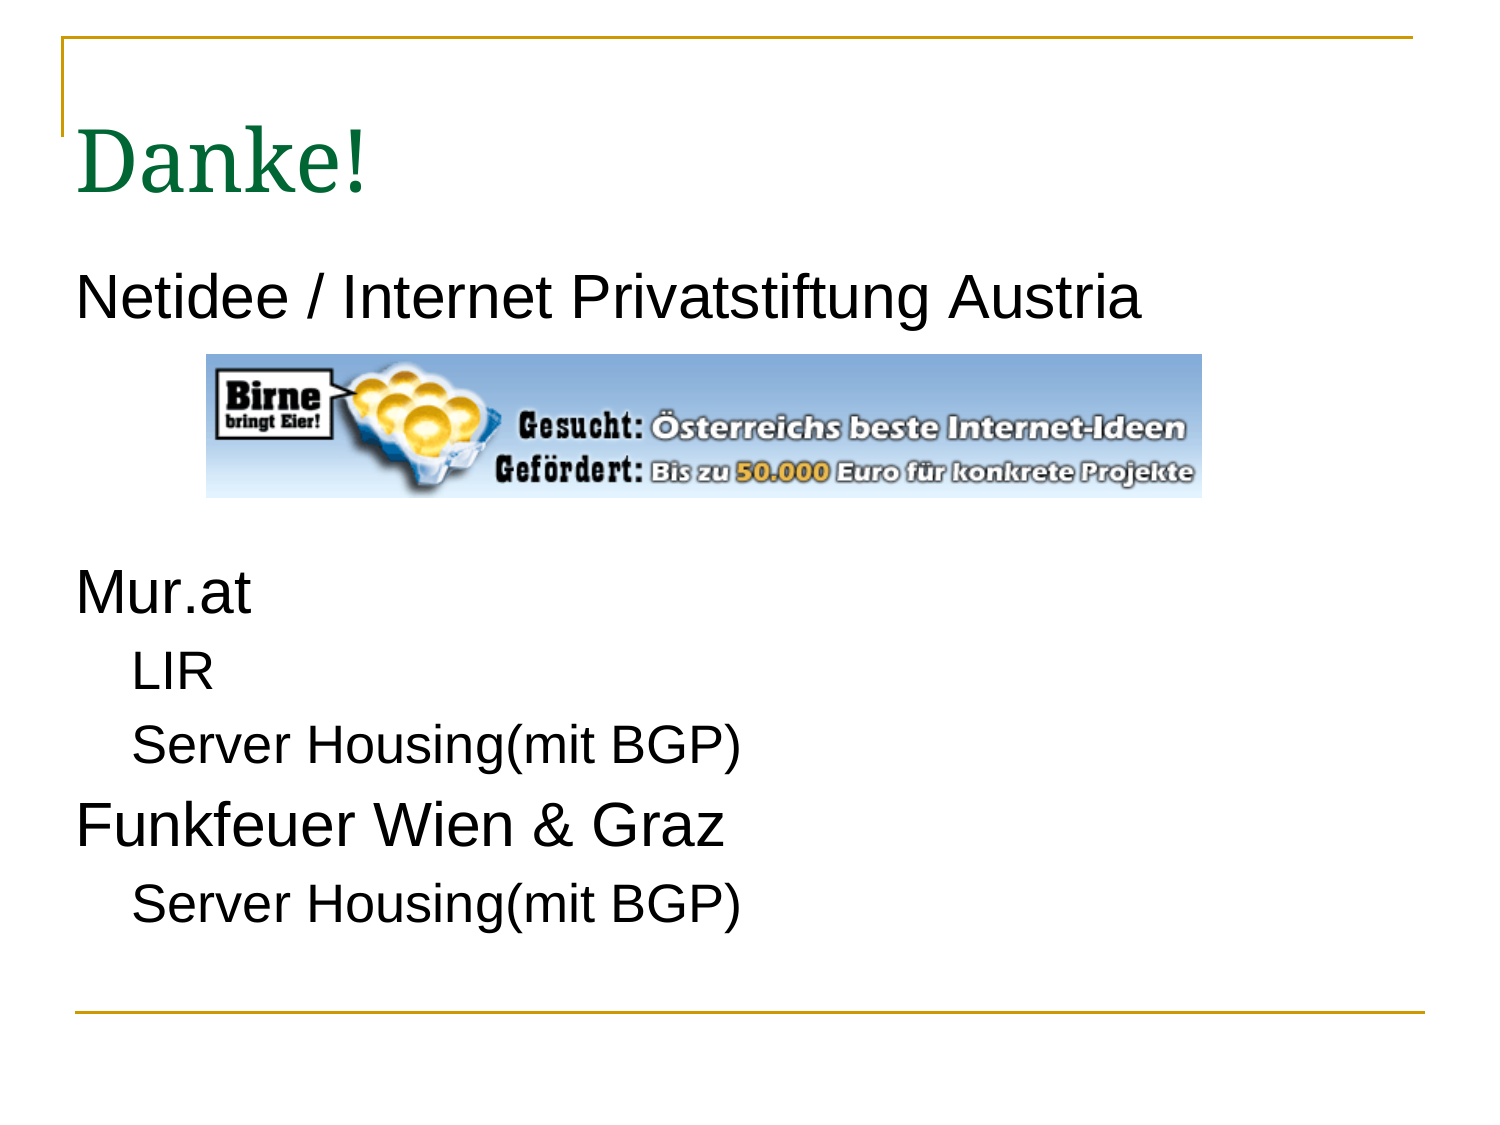

# Danke!
Netidee / Internet Privatstiftung Austria
Mur.at
LIR
Server Housing(mit BGP)
Funkfeuer Wien & Graz
Server Housing(mit BGP)